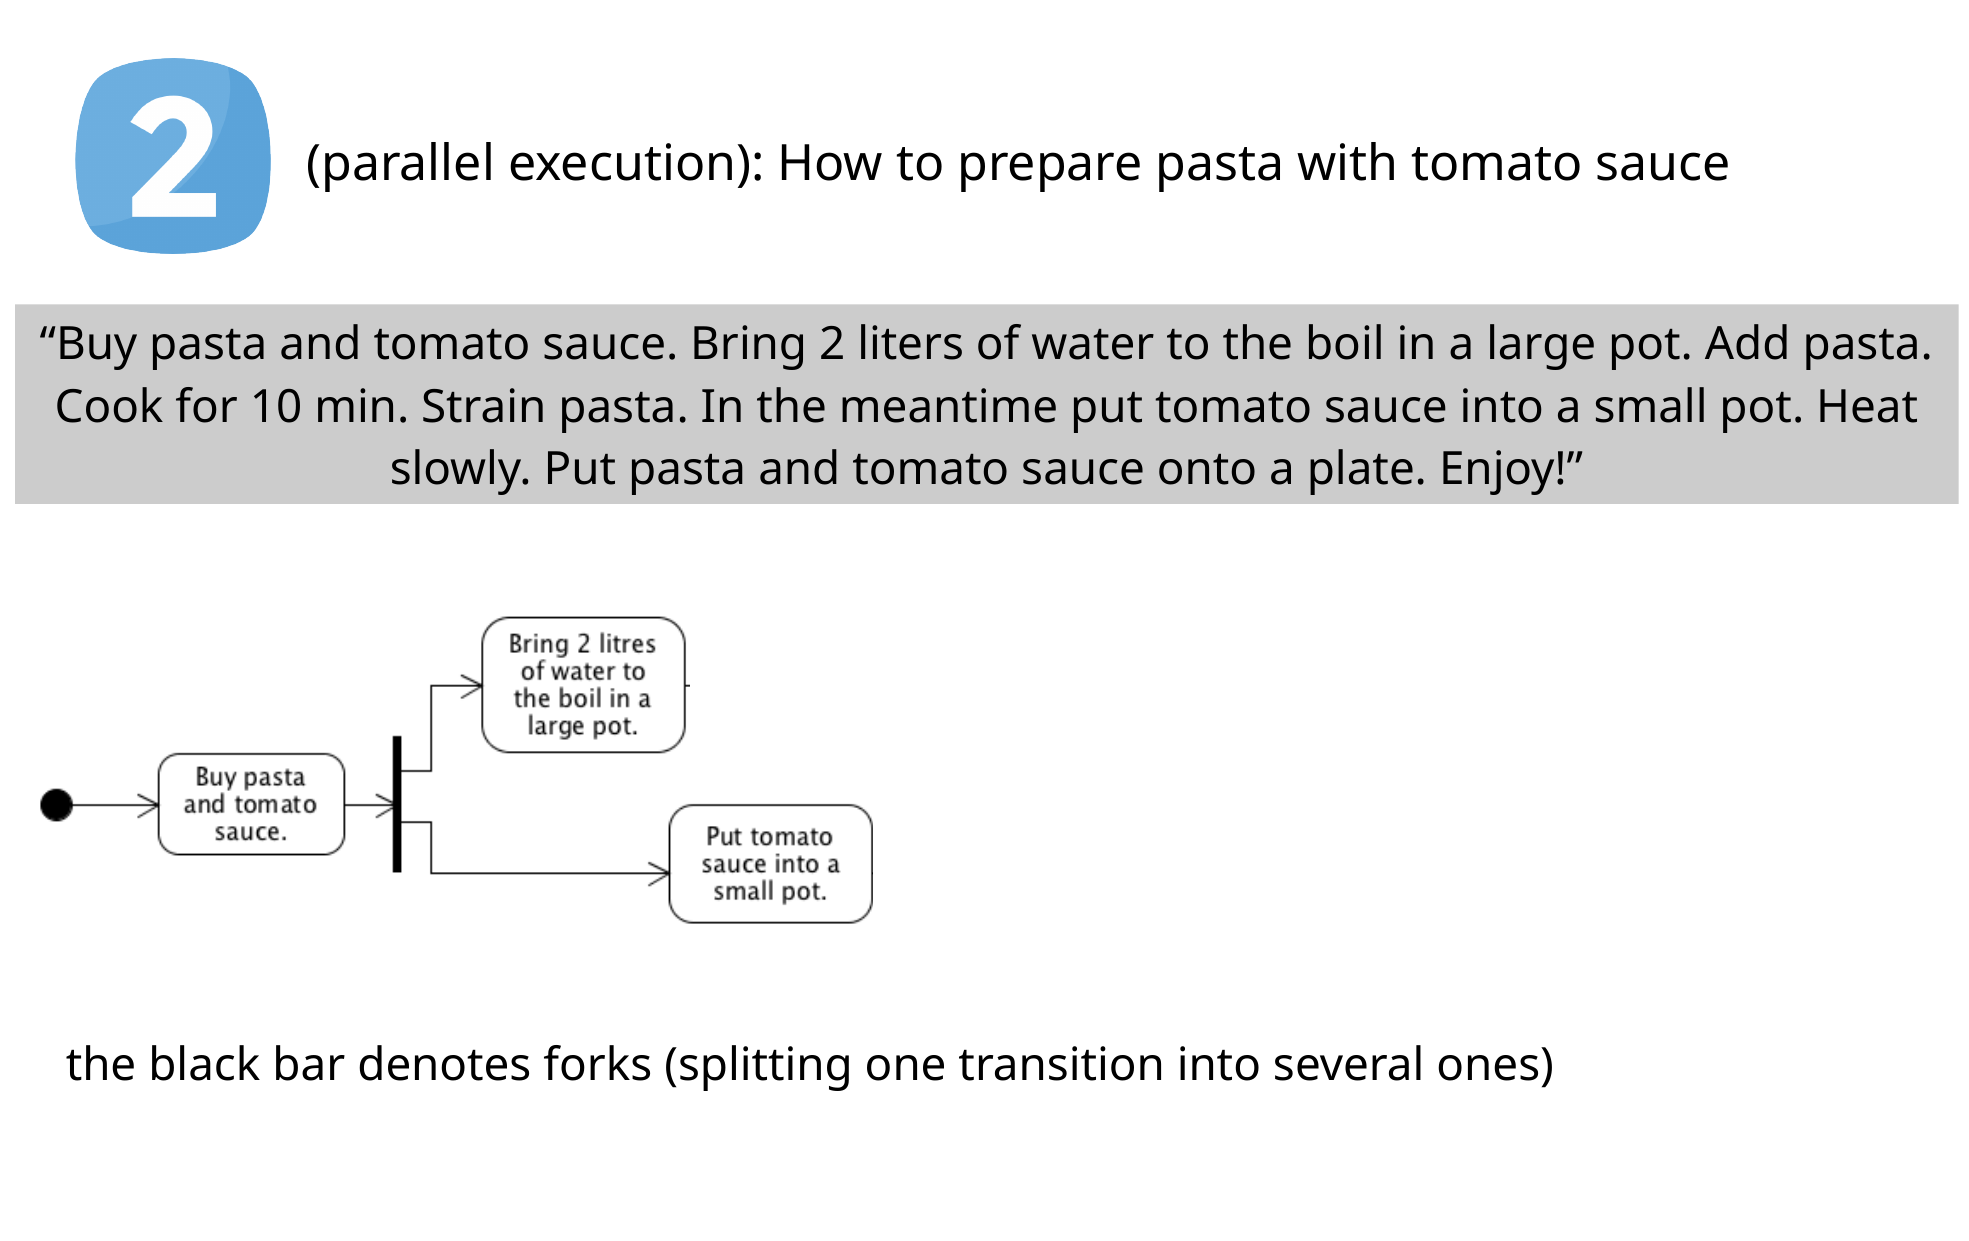

(parallel execution): How to prepare pasta with tomato sauce
“Buy pasta and tomato sauce. Bring 2 liters of water to the boil in a large pot. Add pasta. Cook for 10 min. Strain pasta. In the meantime put tomato sauce into a small pot. Heat slowly. Put pasta and tomato sauce onto a plate. Enjoy!”
the black bar denotes forks (splitting one transition into several ones)